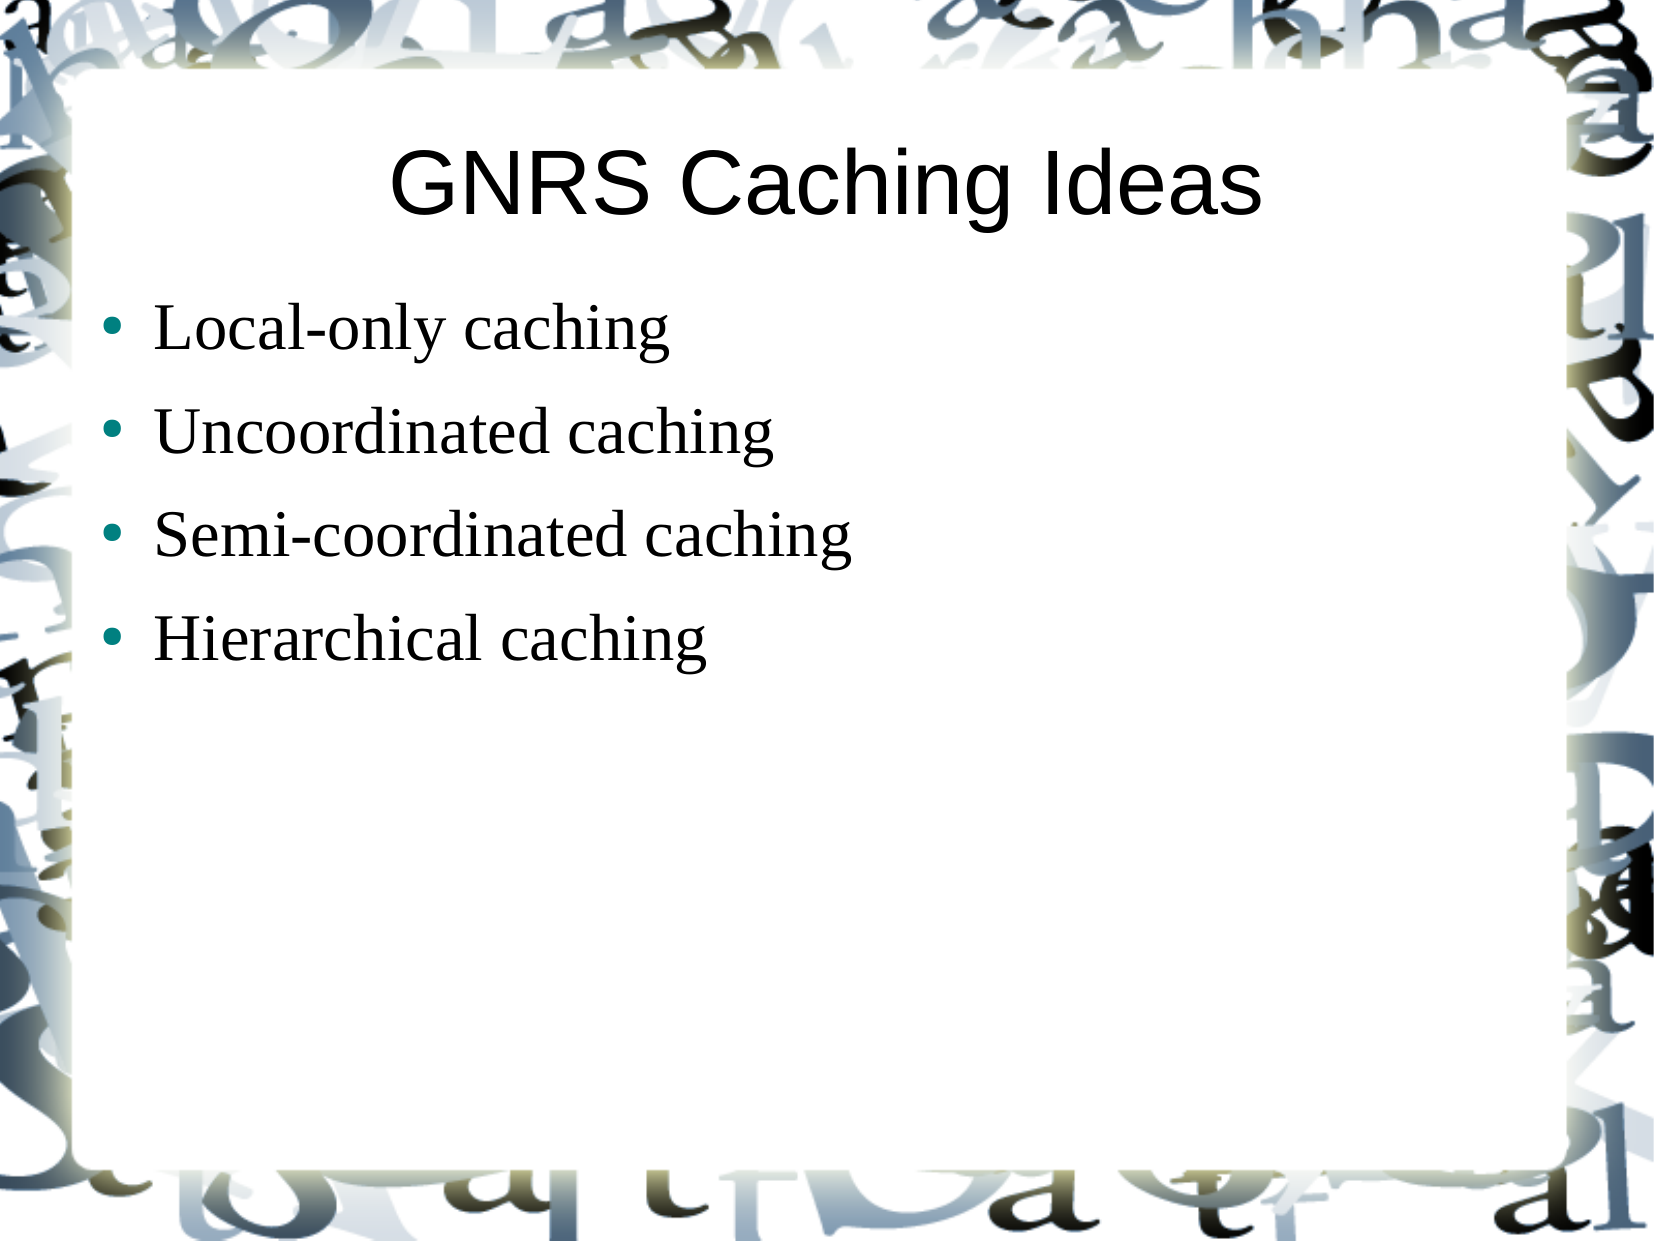

# GNRS Caching Ideas
Local-only caching
Uncoordinated caching
Semi-coordinated caching
Hierarchical caching